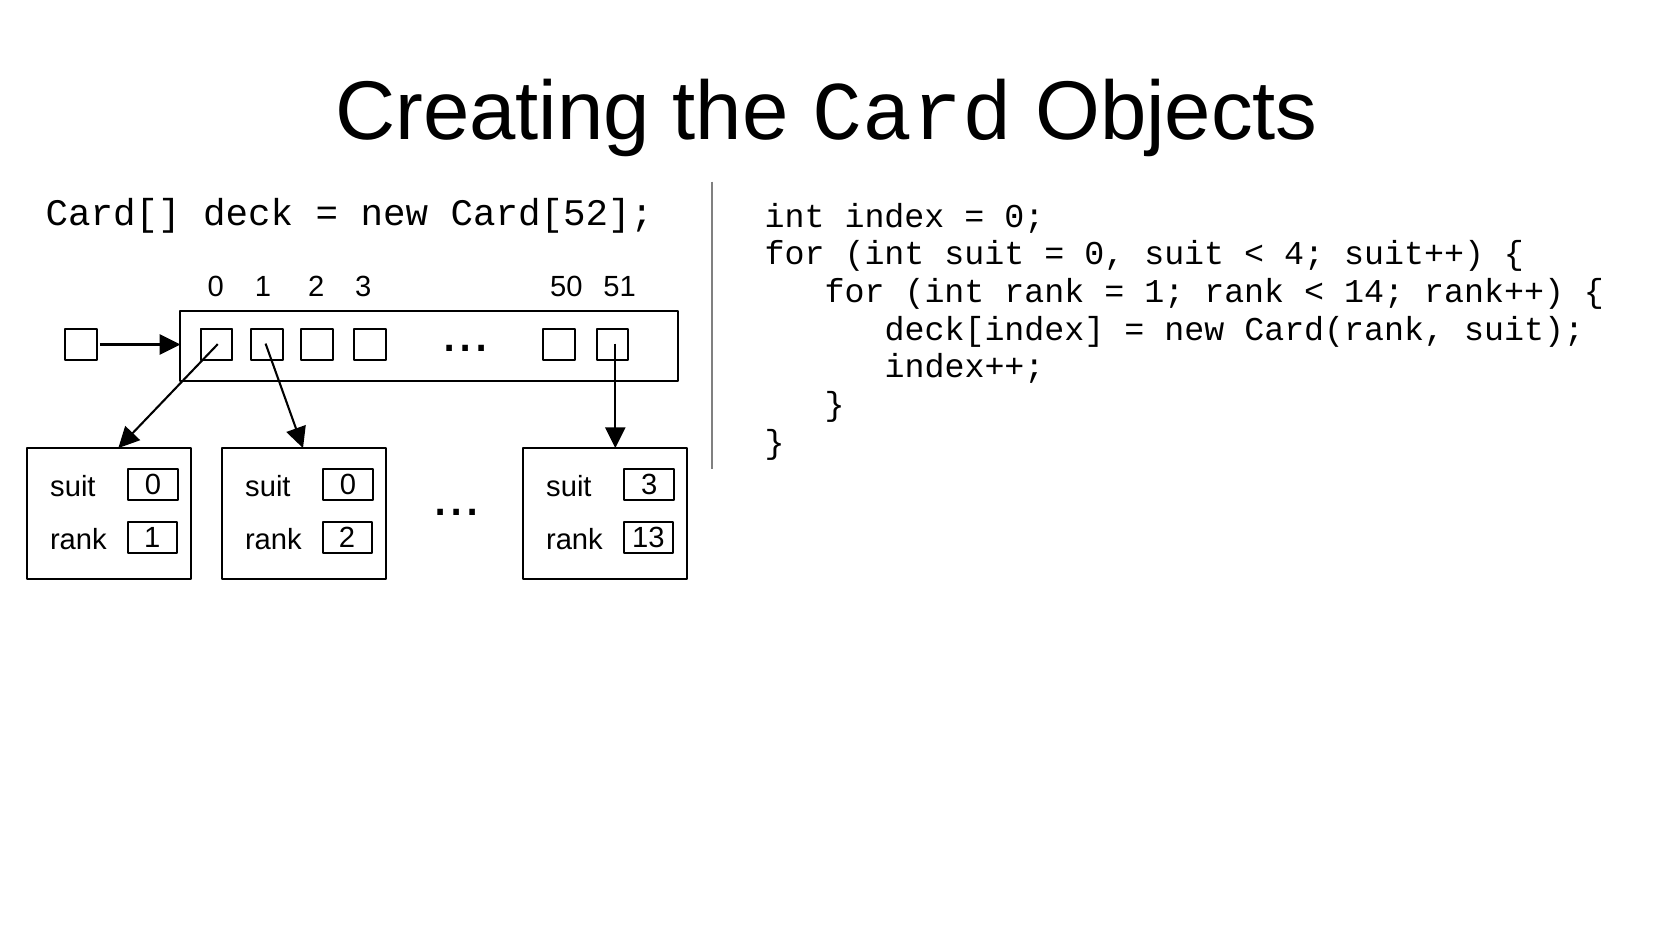

# Creating the Card Objects
Card[] deck = new Card[52];
int index = 0;
for (int suit = 0, suit < 4; suit++) {
 for (int rank = 1; rank < 14; rank++) {
 deck[index] = new Card(rank, suit);
 index++;
 }
}
0
1
2
3
50
51
...
...
suit
suit
suit
0
0
3
rank
rank
rank
1
2
13